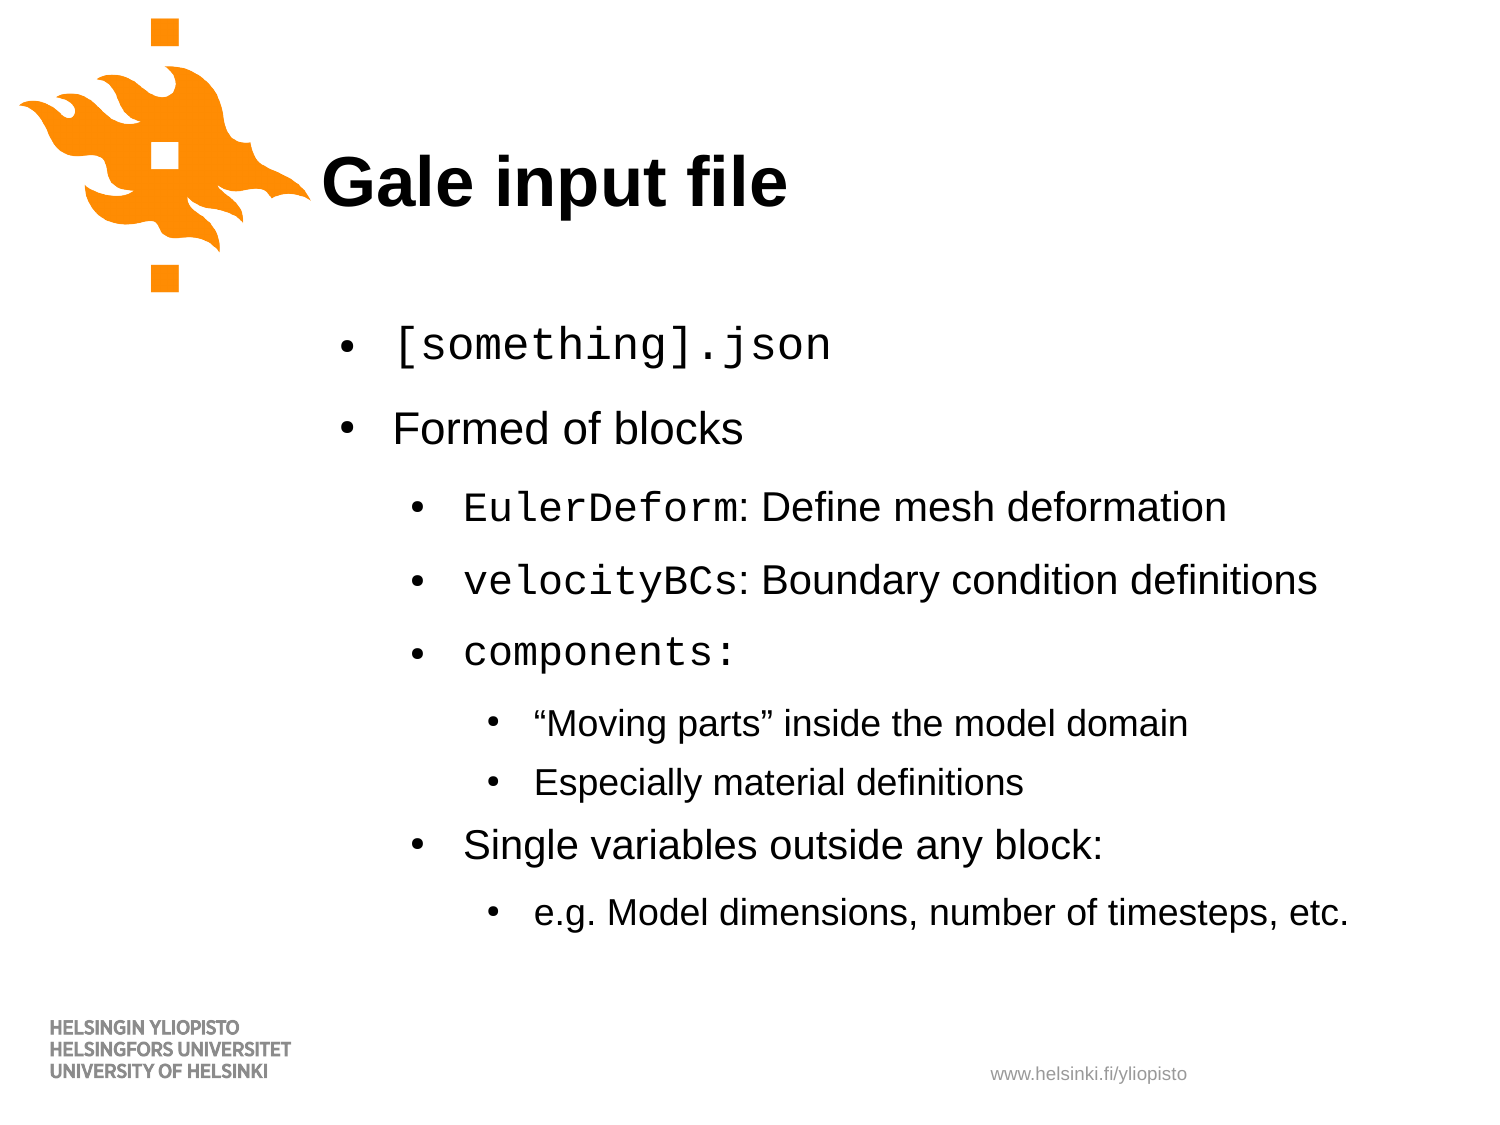

# Gale input file
[something].json
Formed of blocks
EulerDeform: Define mesh deformation
velocityBCs: Boundary condition definitions
components:
“Moving parts” inside the model domain
Especially material definitions
Single variables outside any block:
e.g. Model dimensions, number of timesteps, etc.